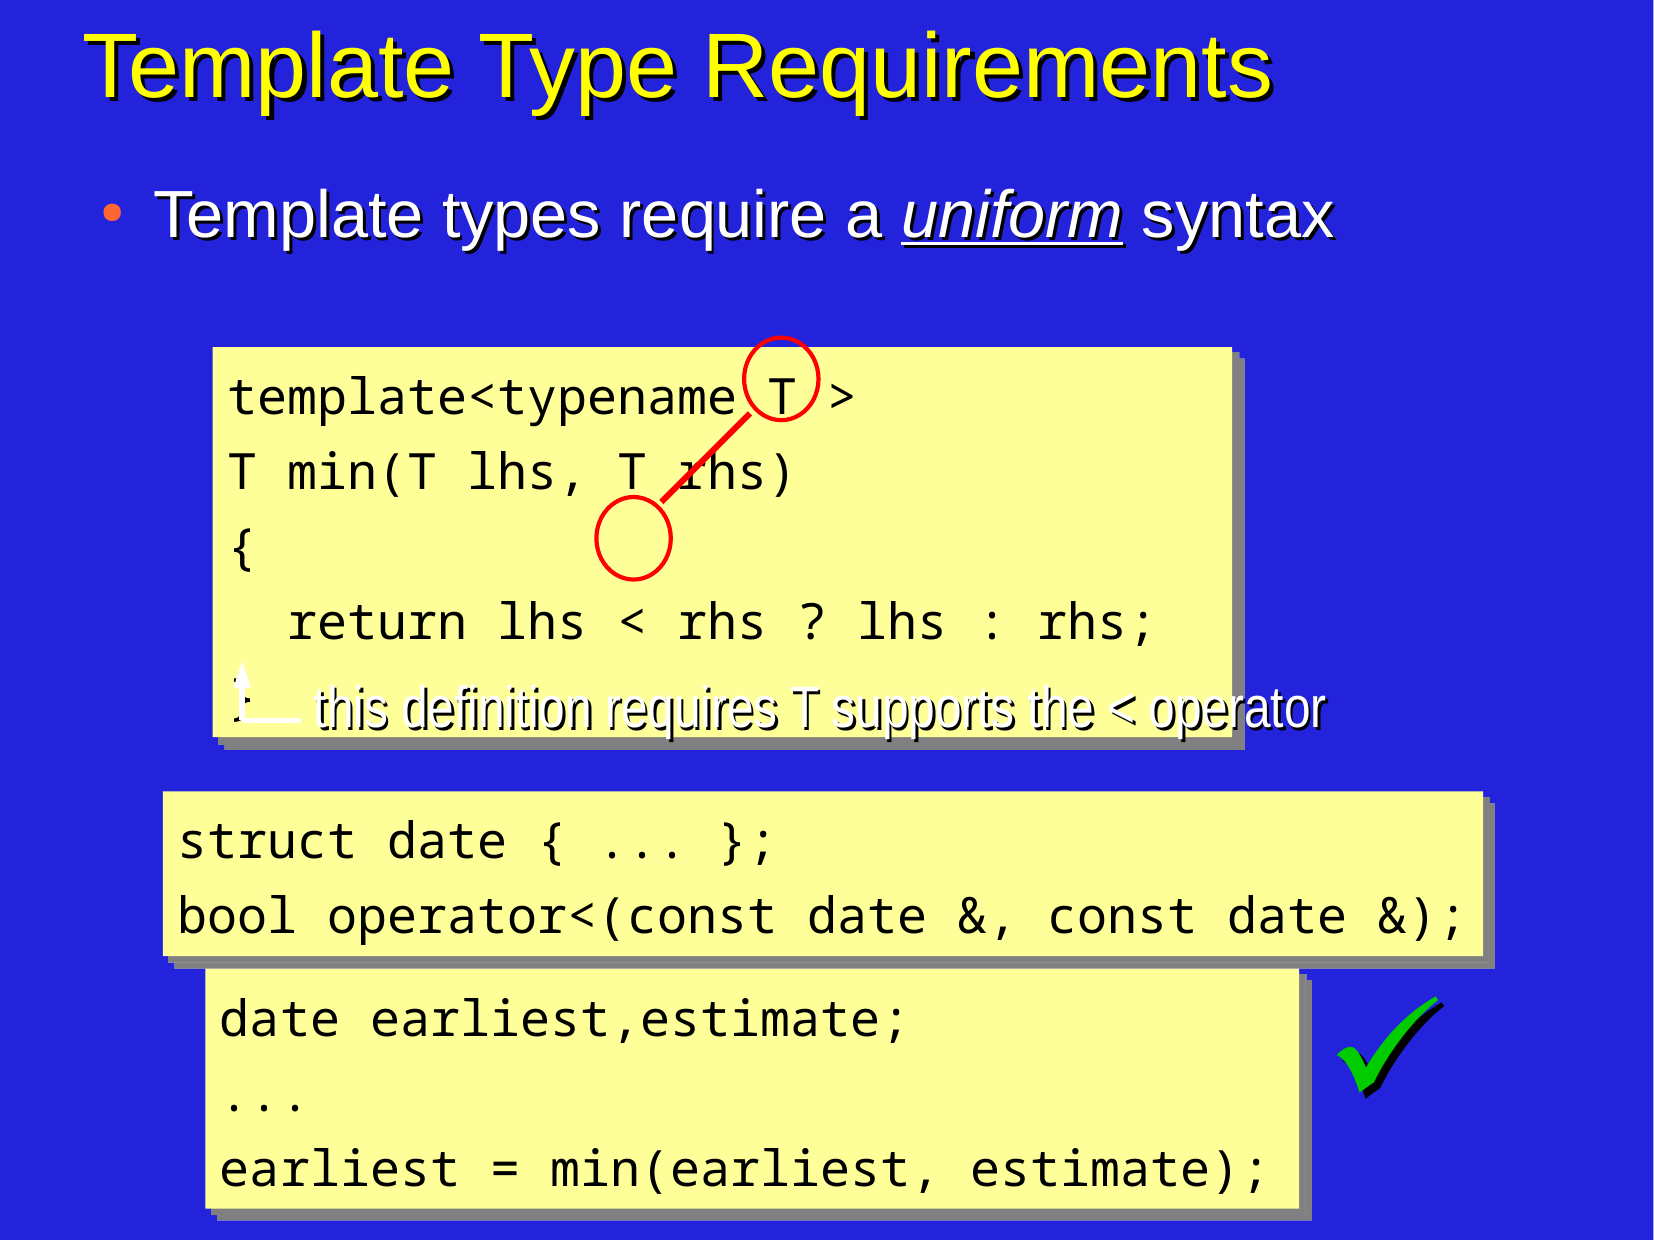

# Template Type Requirements
Template types require a uniform syntax
template<typename T >
T min(T lhs, T rhs)
{
 return lhs < rhs ? lhs : rhs;
}
this definition requires T supports the < operator
struct date { ... };
bool operator<(const date &, const date &);

date earliest,estimate;
...
earliest = min(earliest, estimate);